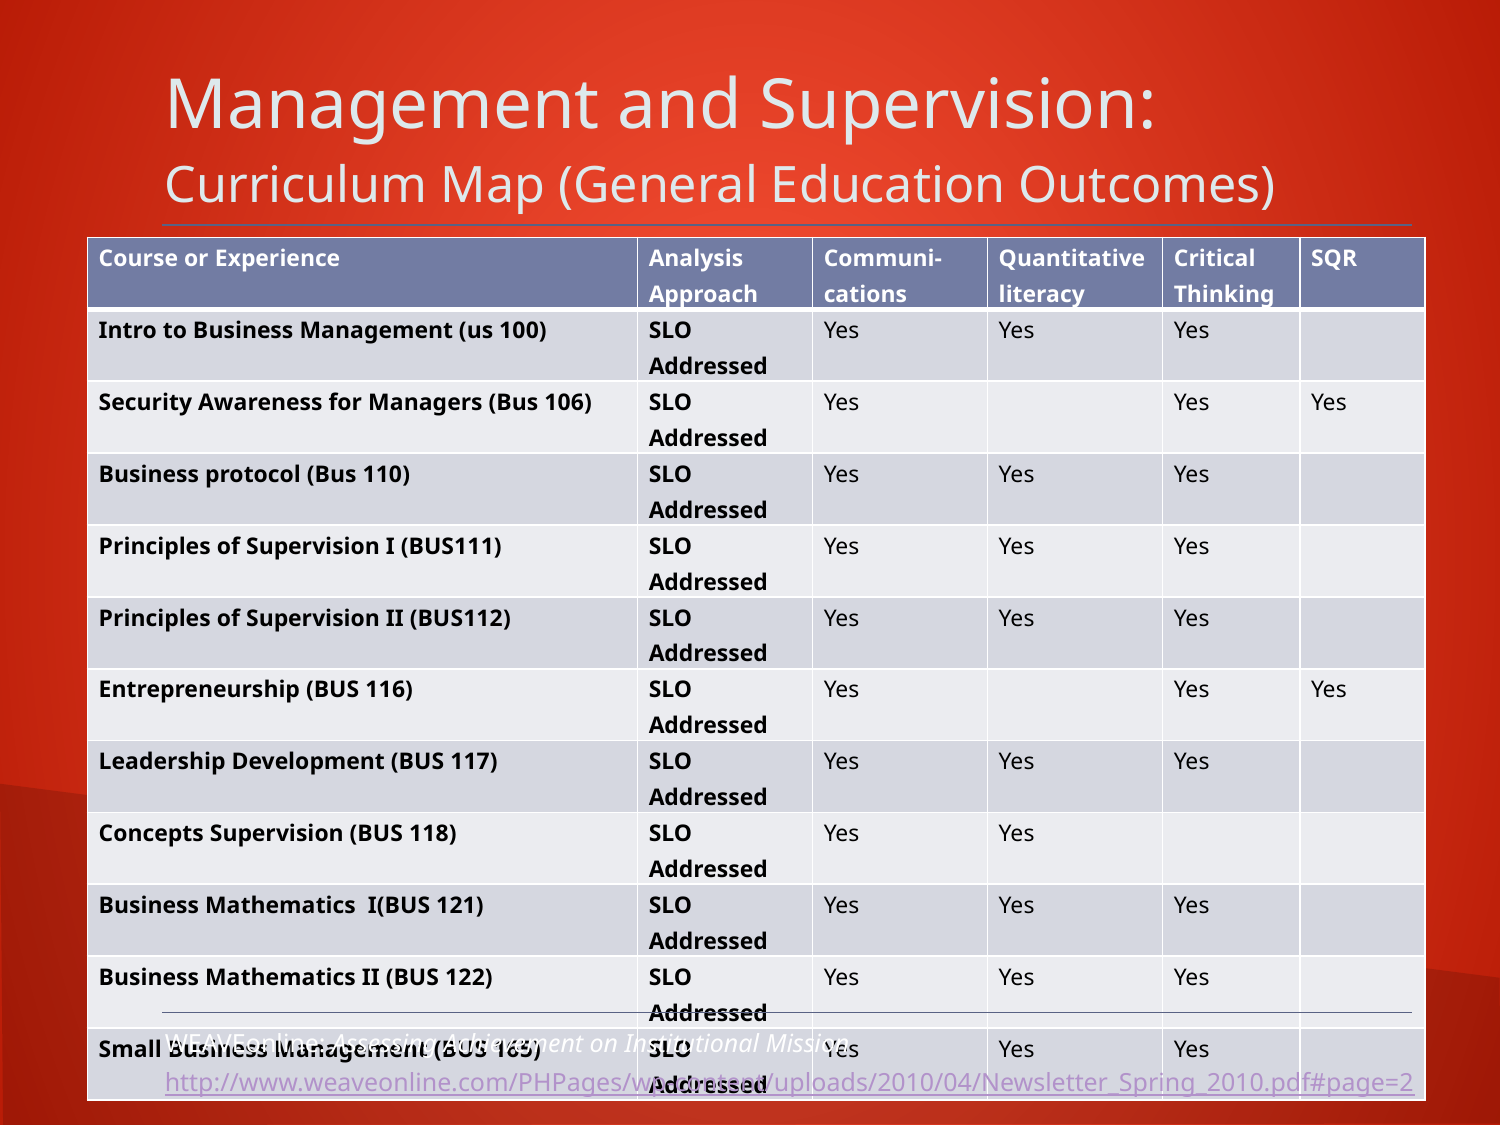

# Management and Supervision: Curriculum Map (General Education Outcomes)
| Course or Experience | Analysis Approach | Communi-cations | Quantitative literacy | Critical Thinking | SQR |
| --- | --- | --- | --- | --- | --- |
| Intro to Business Management (us 100) | SLO Addressed | Yes | Yes | Yes | |
| Security Awareness for Managers (Bus 106) | SLO Addressed | Yes | | Yes | Yes |
| Business protocol (Bus 110) | SLO Addressed | Yes | Yes | Yes | |
| Principles of Supervision I (BUS111) | SLO Addressed | Yes | Yes | Yes | |
| Principles of Supervision II (BUS112) | SLO Addressed | Yes | Yes | Yes | |
| Entrepreneurship (BUS 116) | SLO Addressed | Yes | | Yes | Yes |
| Leadership Development (BUS 117) | SLO Addressed | Yes | Yes | Yes | |
| Concepts Supervision (BUS 118) | SLO Addressed | Yes | Yes | | |
| Business Mathematics I(BUS 121) | SLO Addressed | Yes | Yes | Yes | |
| Business Mathematics II (BUS 122) | SLO Addressed | Yes | Yes | Yes | |
| Small Business Management (BUS 165) | SLO Addressed | Yes | Yes | Yes | |
WEAVEonline: Assessing Achievement on Institutional Missionhttp://www.weaveonline.com/PHPages/wp-content/uploads/2010/04/Newsletter_Spring_2010.pdf#page=2